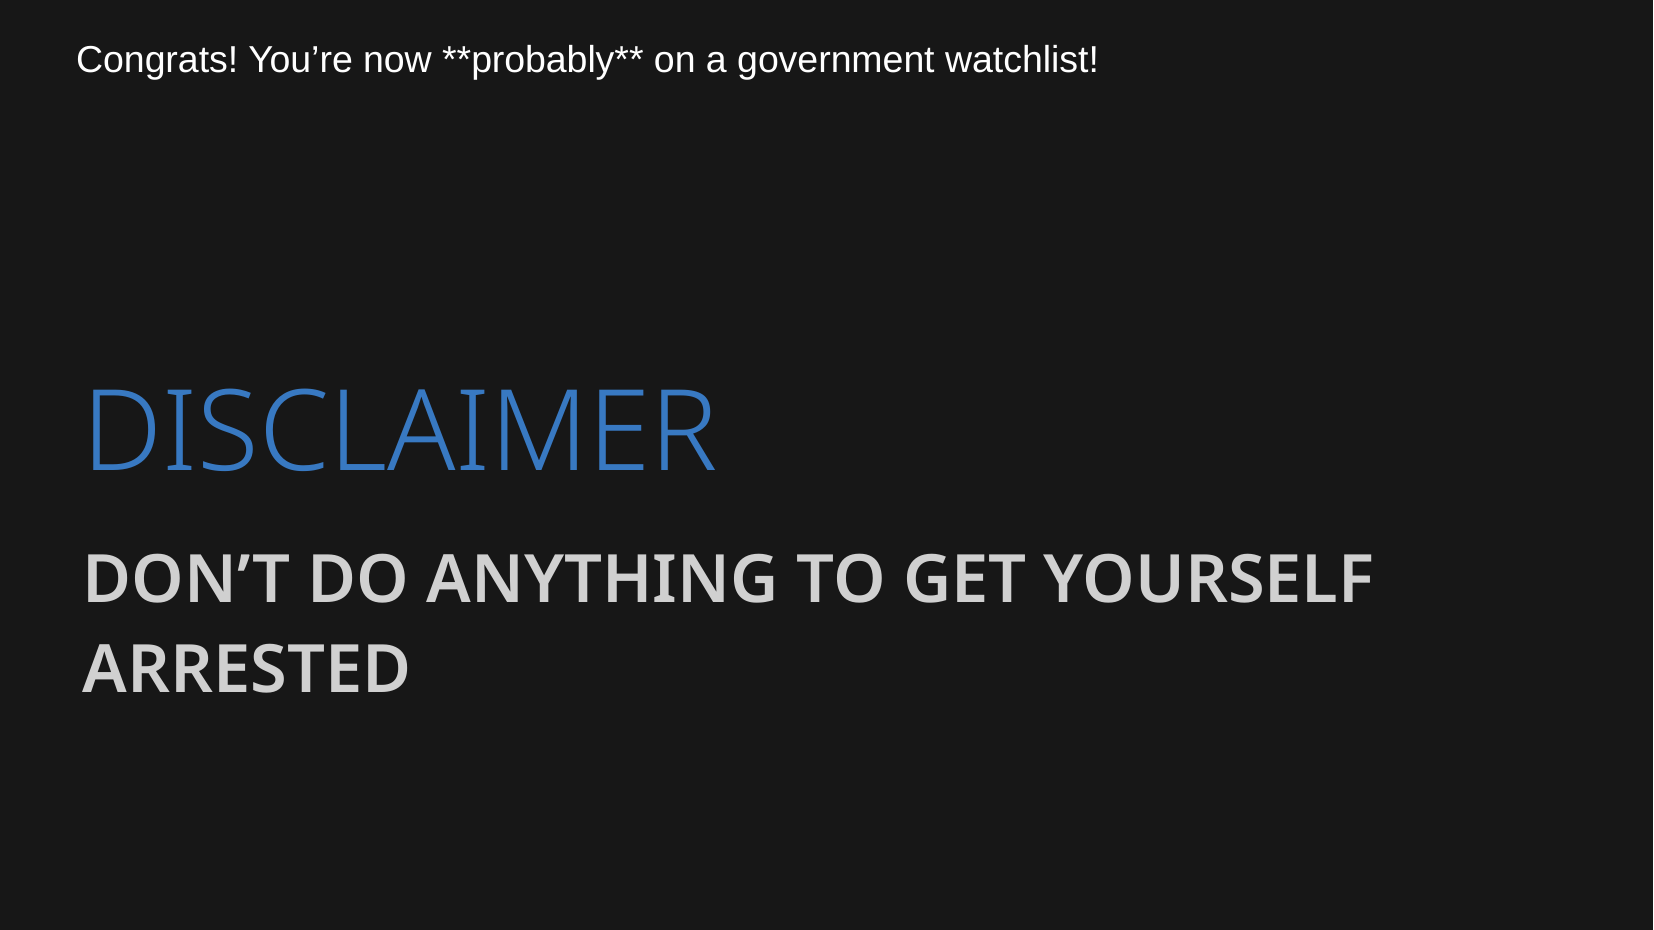

Congrats! You’re now **probably** on a government watchlist!
# DISCLAIMER
DON’T DO ANYTHING TO GET YOURSELF ARRESTED